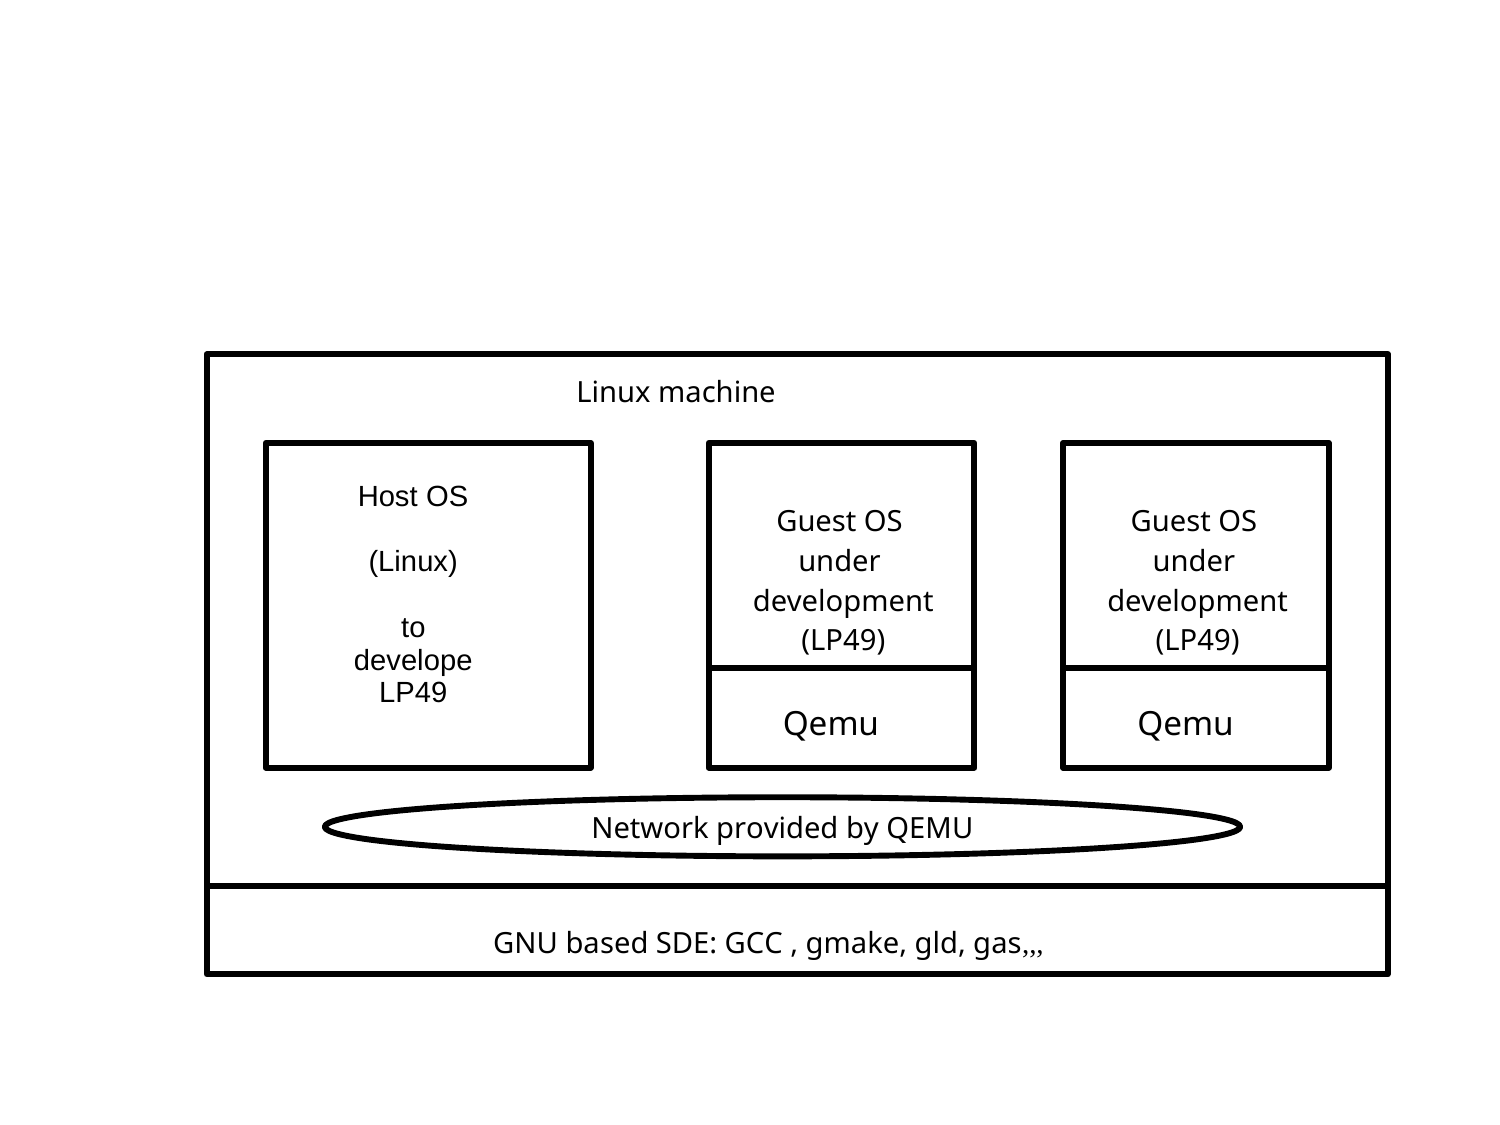

Linux machine
Host OS
(Linux)
to
develope
LP49
Guest OS
under
development
(LP49)
Qemu
Guest OS
under
development
(LP49)
Qemu
Network provided by QEMU
	GNU based SDE: GCC , gmake, gld, gas,,,